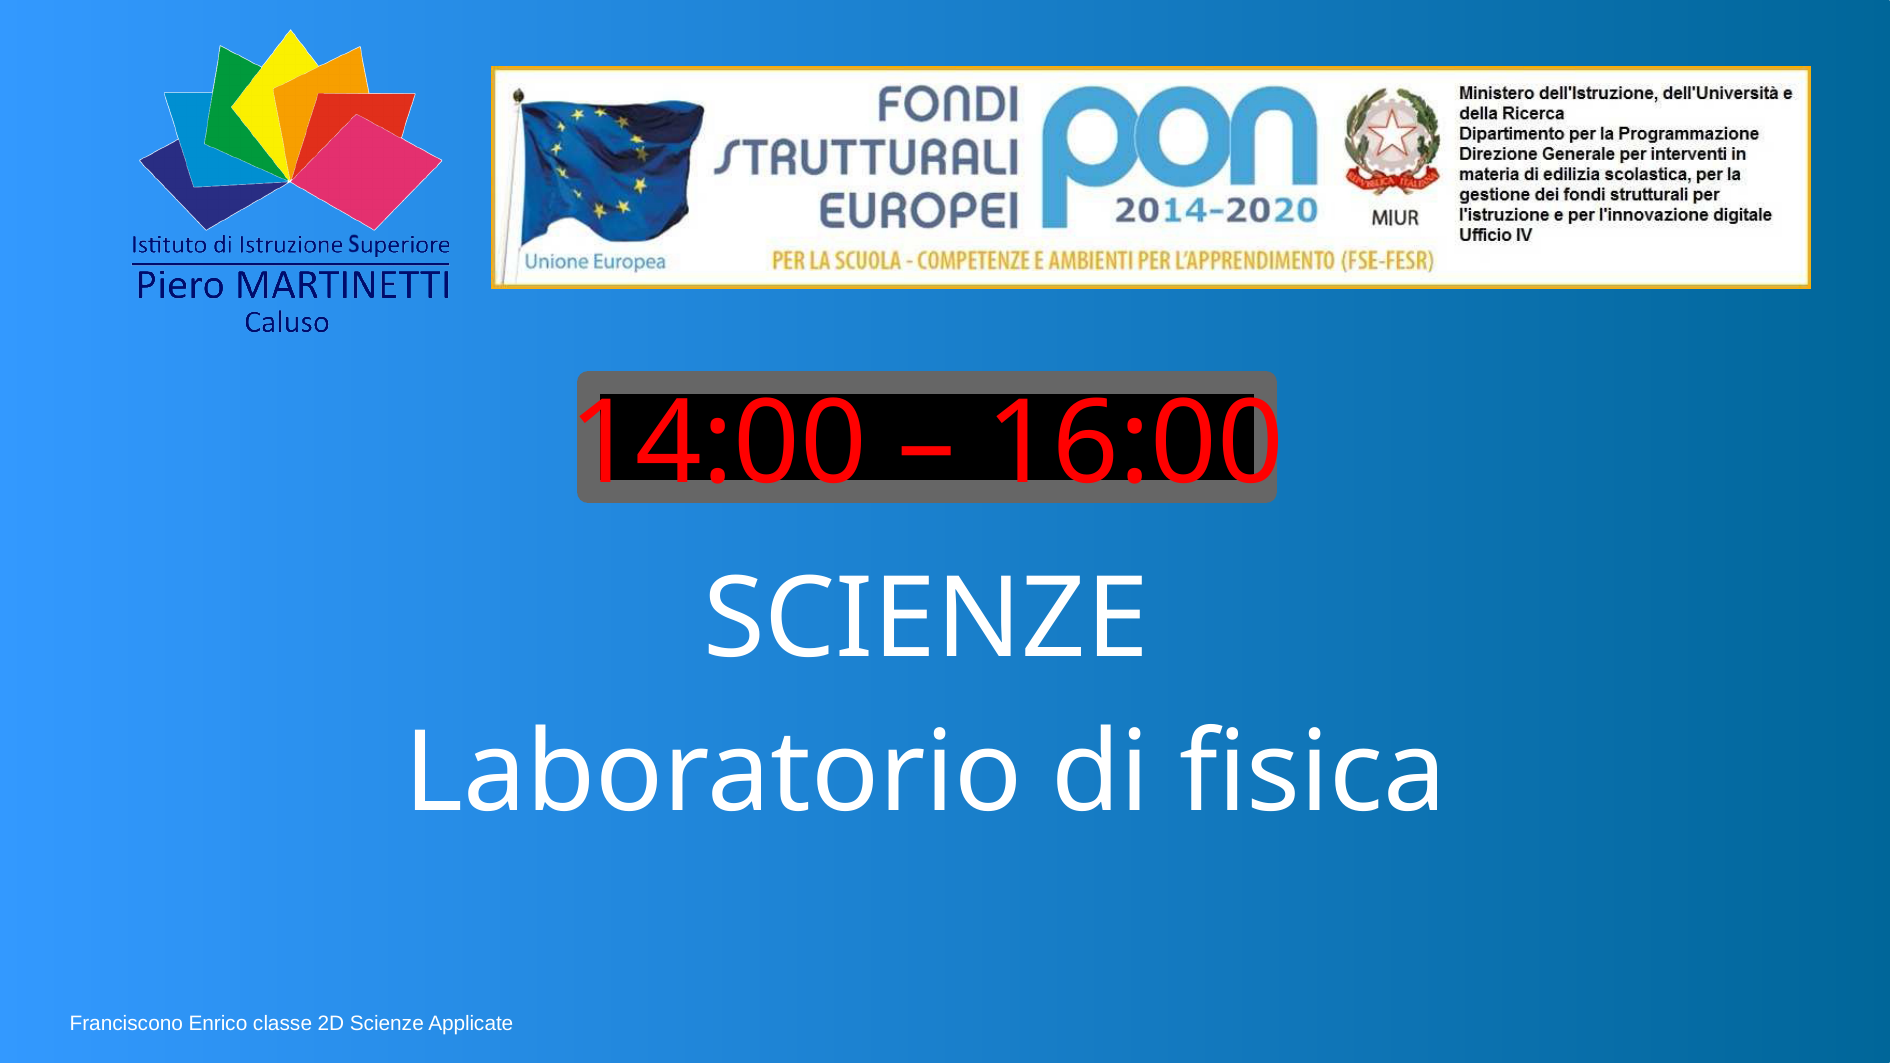

14:00 – 16:00
SCIENZE
Laboratorio di fisica
Franciscono Enrico classe 2D Scienze Applicate